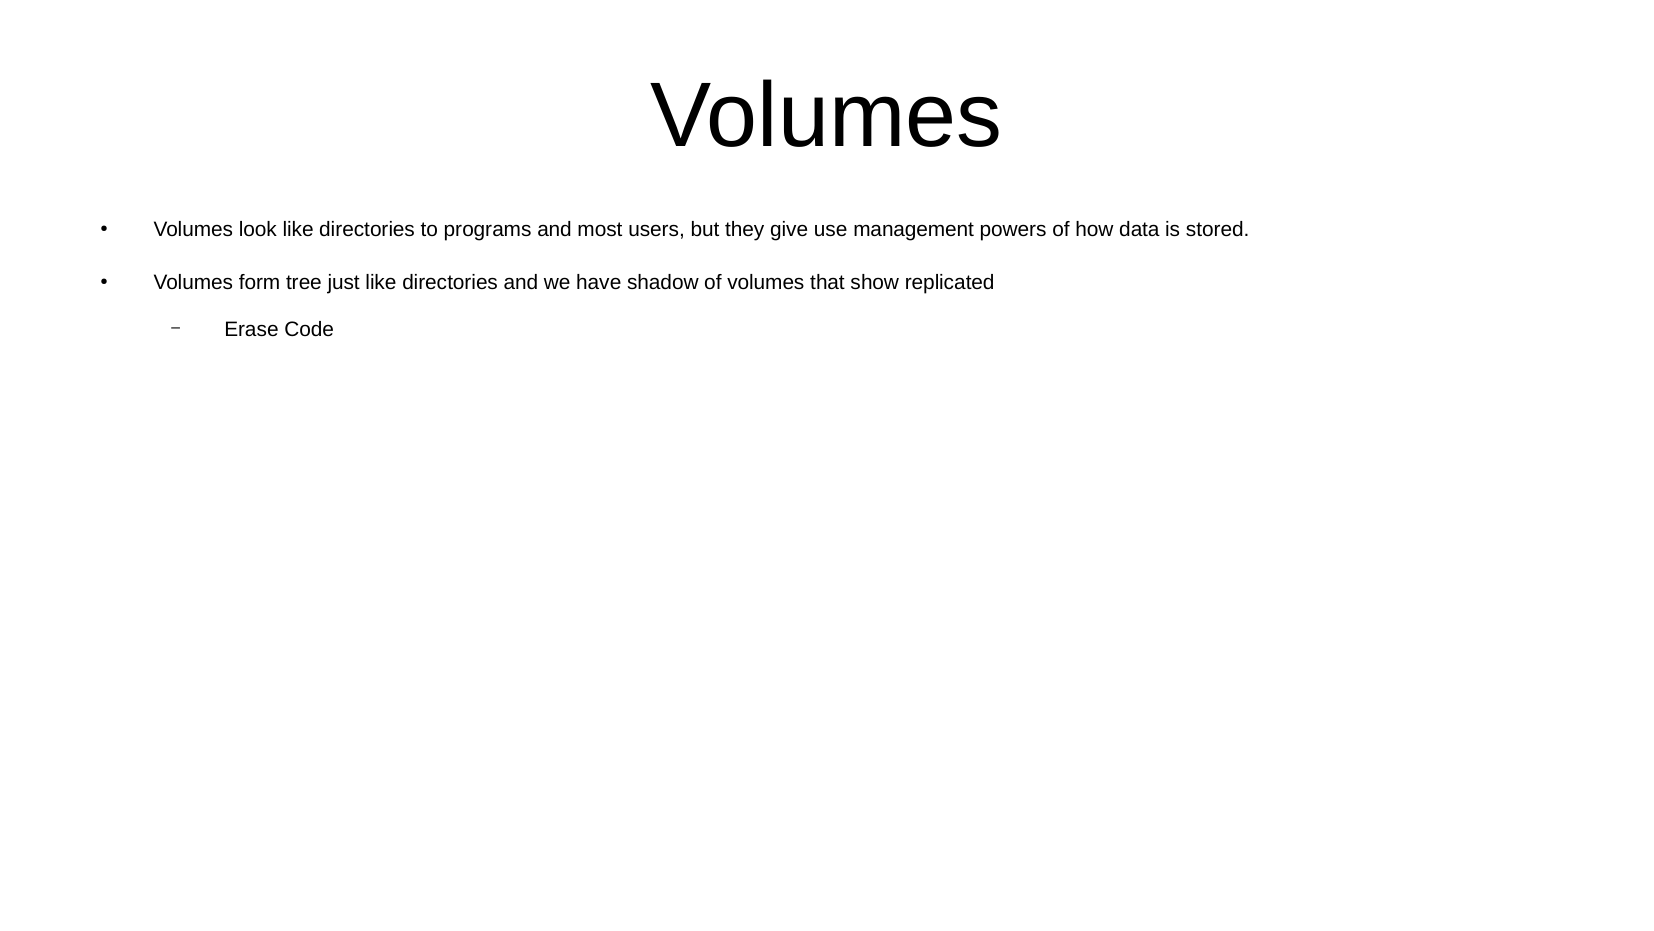

# Volumes
Volumes look like directories to programs and most users, but they give use management powers of how data is stored.
Volumes form tree just like directories and we have shadow of volumes that show replicated
Erase Code